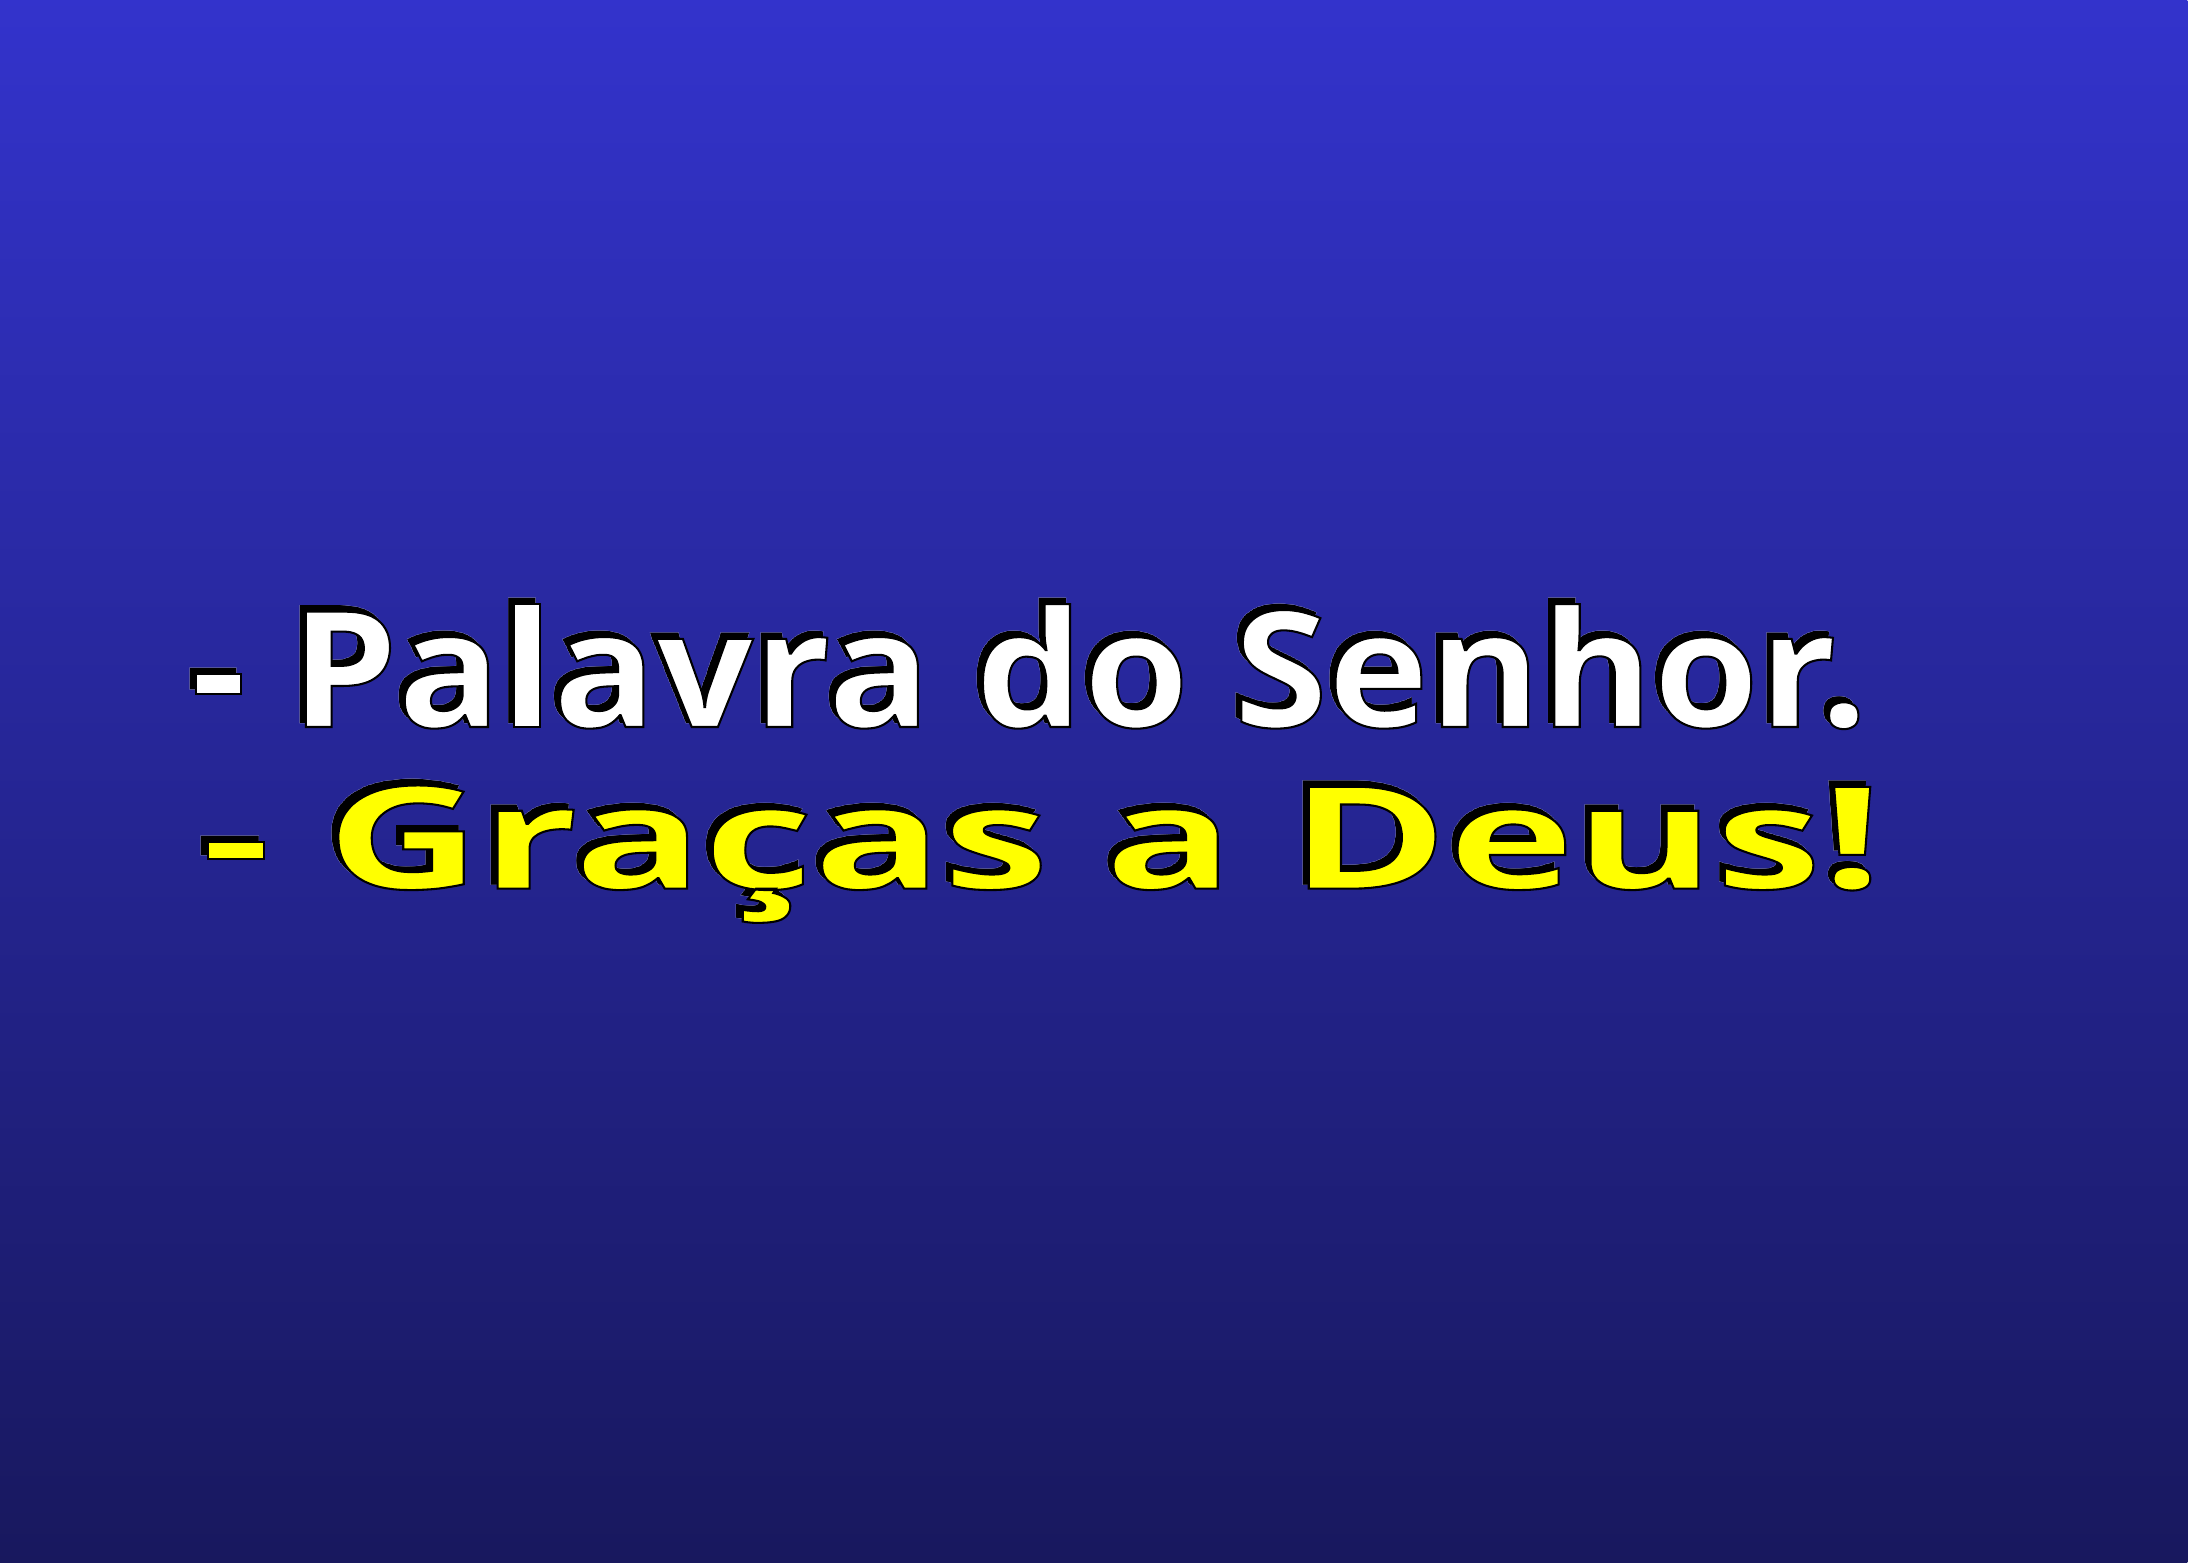

- Palavra do Senhor.
- Graças a Deus!